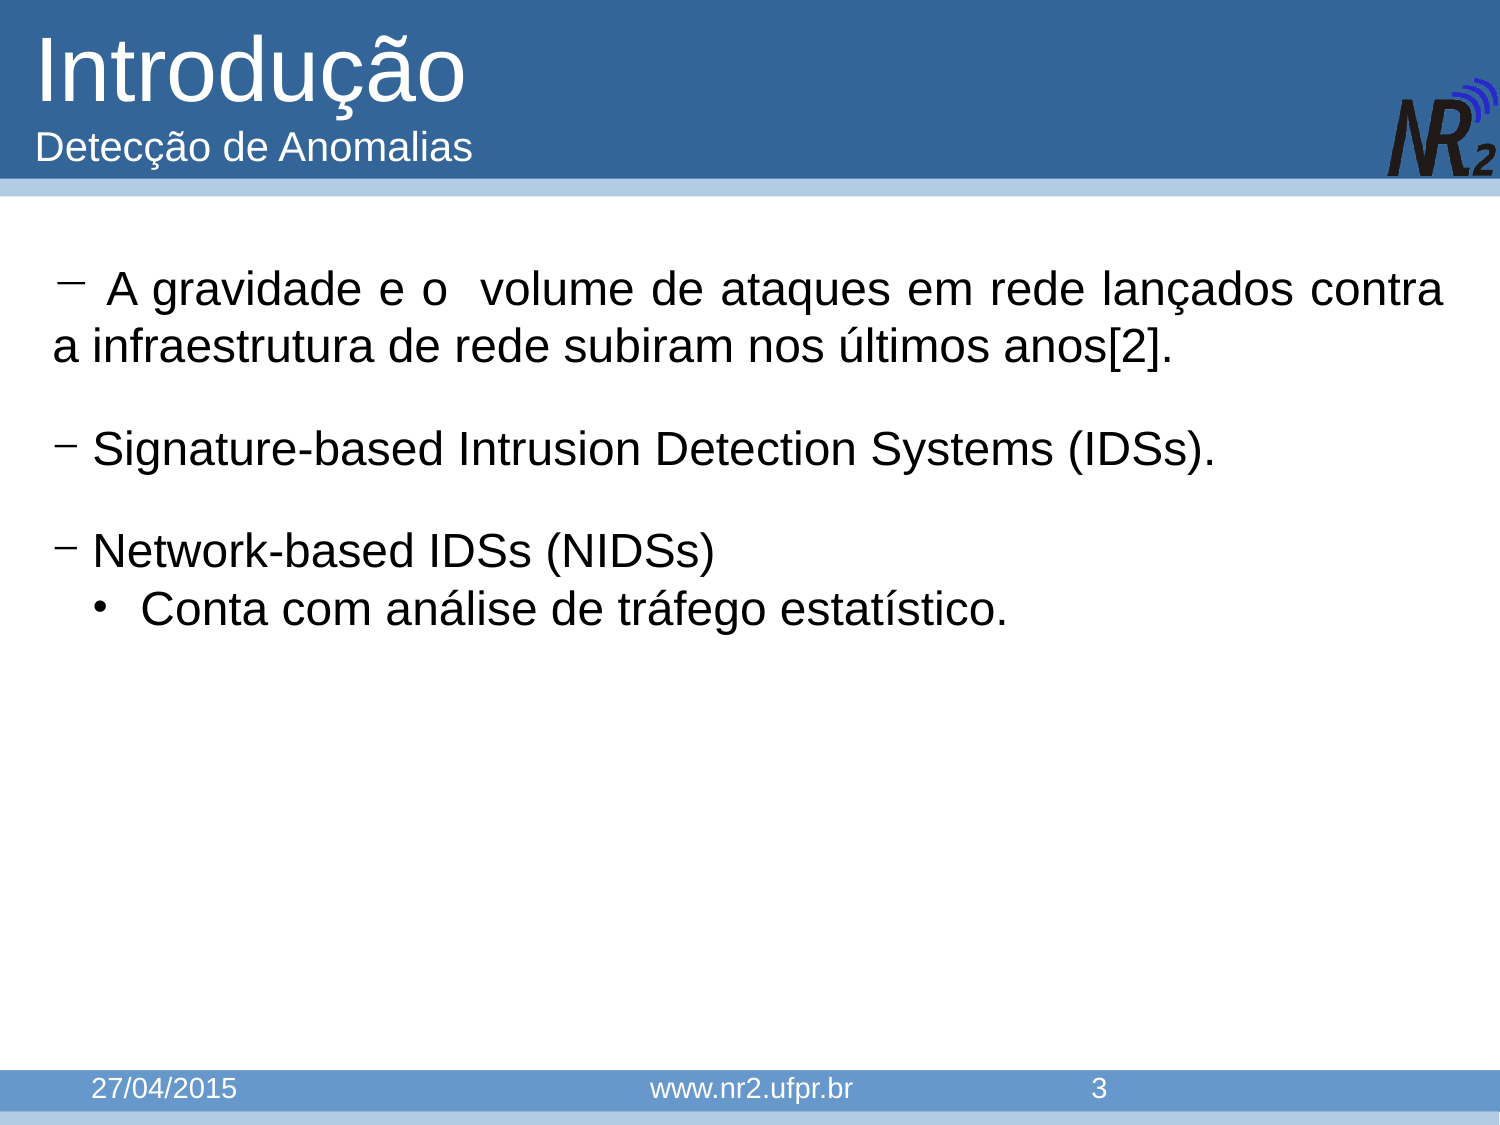

Introdução
Detecção de Anomalias
 A gravidade e o volume de ataques em rede lançados contra a infraestrutura de rede subiram nos últimos anos[2].
 Signature-based Intrusion Detection Systems (IDSs).
 Network-based IDSs (NIDSs)
 Conta com análise de tráfego estatístico.
27/04/2015
www.nr2.ufpr.br